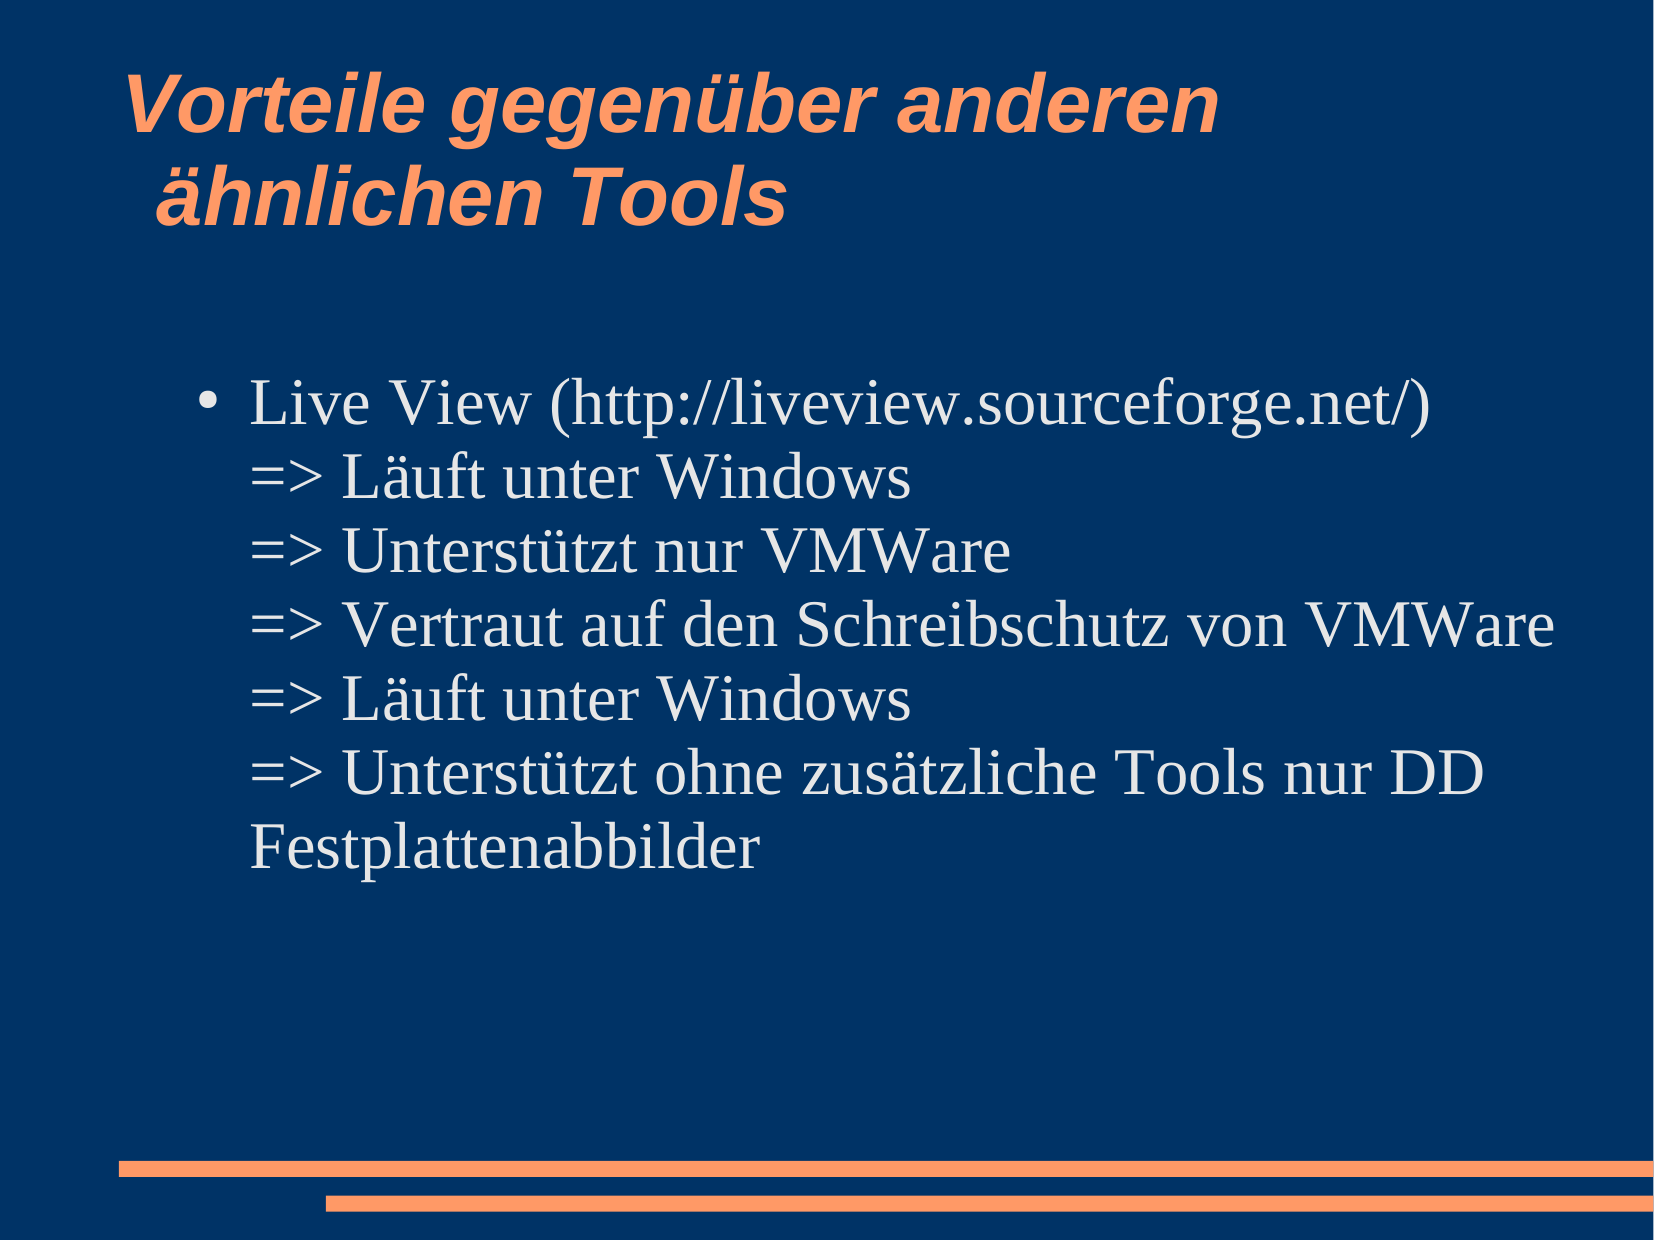

# Vorteile gegenüber anderen ähnlichen Tools
Live View (http://liveview.sourceforge.net/)
=> Läuft unter Windows
=> Unterstützt nur VMWare
=> Vertraut auf den Schreibschutz von VMWare
=> Läuft unter Windows
=> Unterstützt ohne zusätzliche Tools nur DD Festplattenabbilder